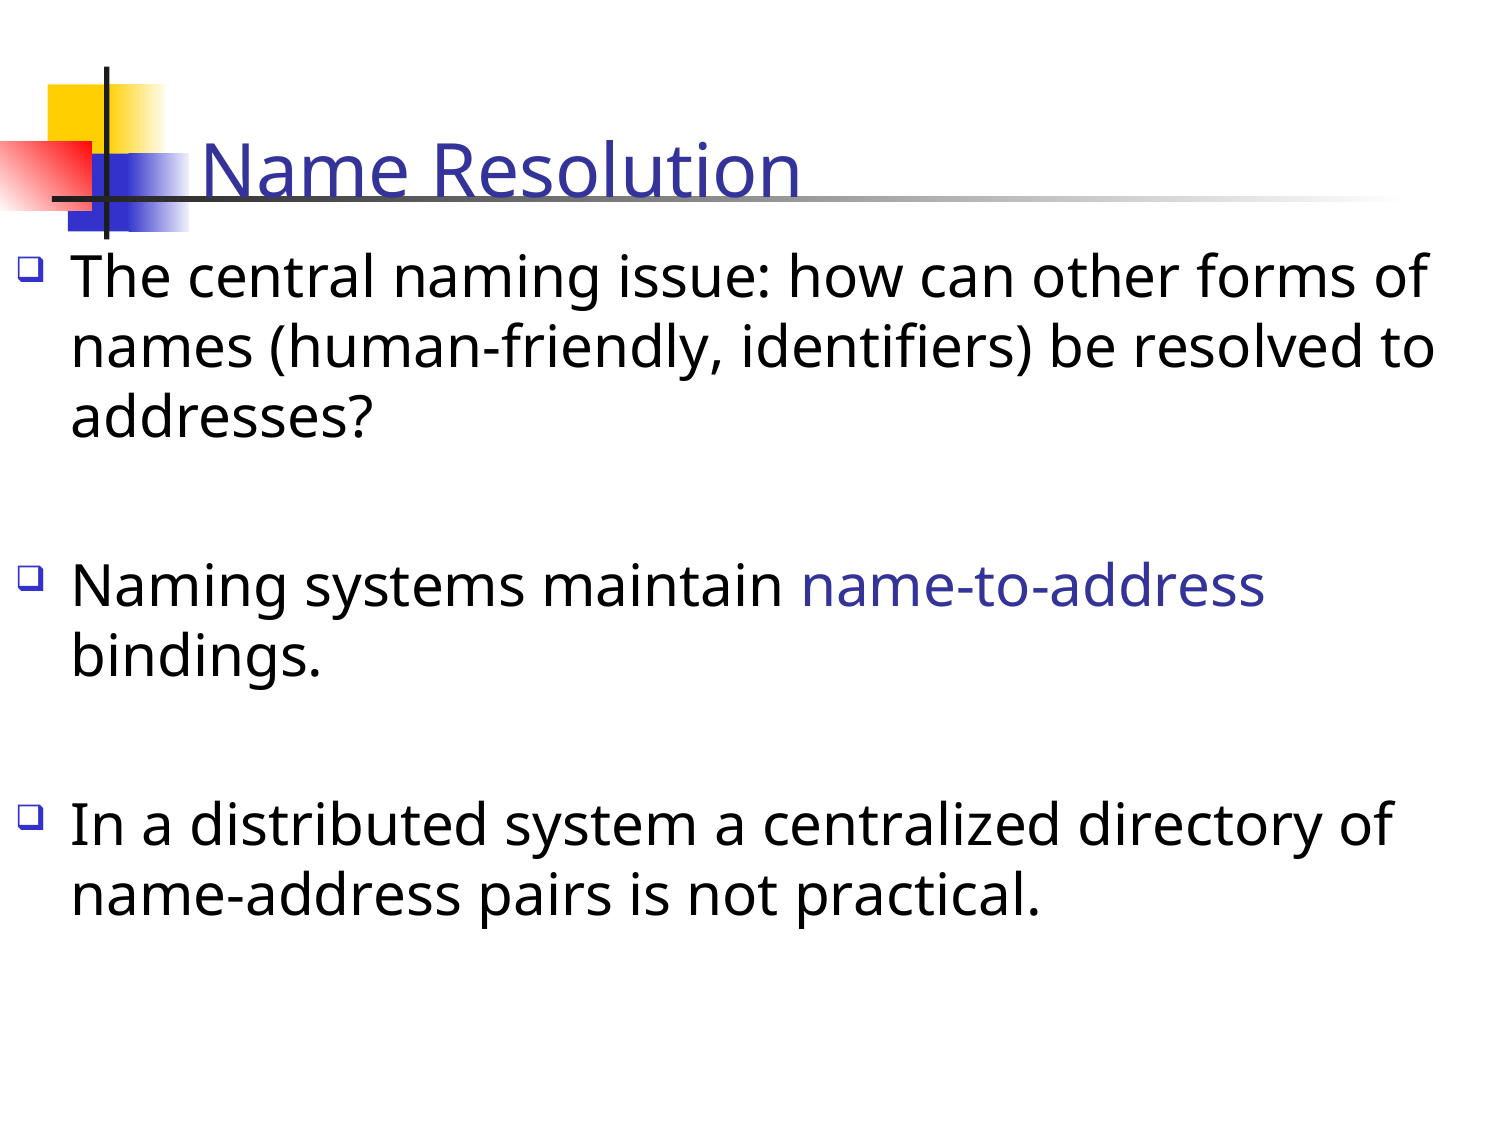

Name Resolution
The central naming issue: how can other forms of names (human-friendly, identifiers) be resolved to addresses?
Naming systems maintain name-to-address bindings.
In a distributed system a centralized directory of name-address pairs is not practical.